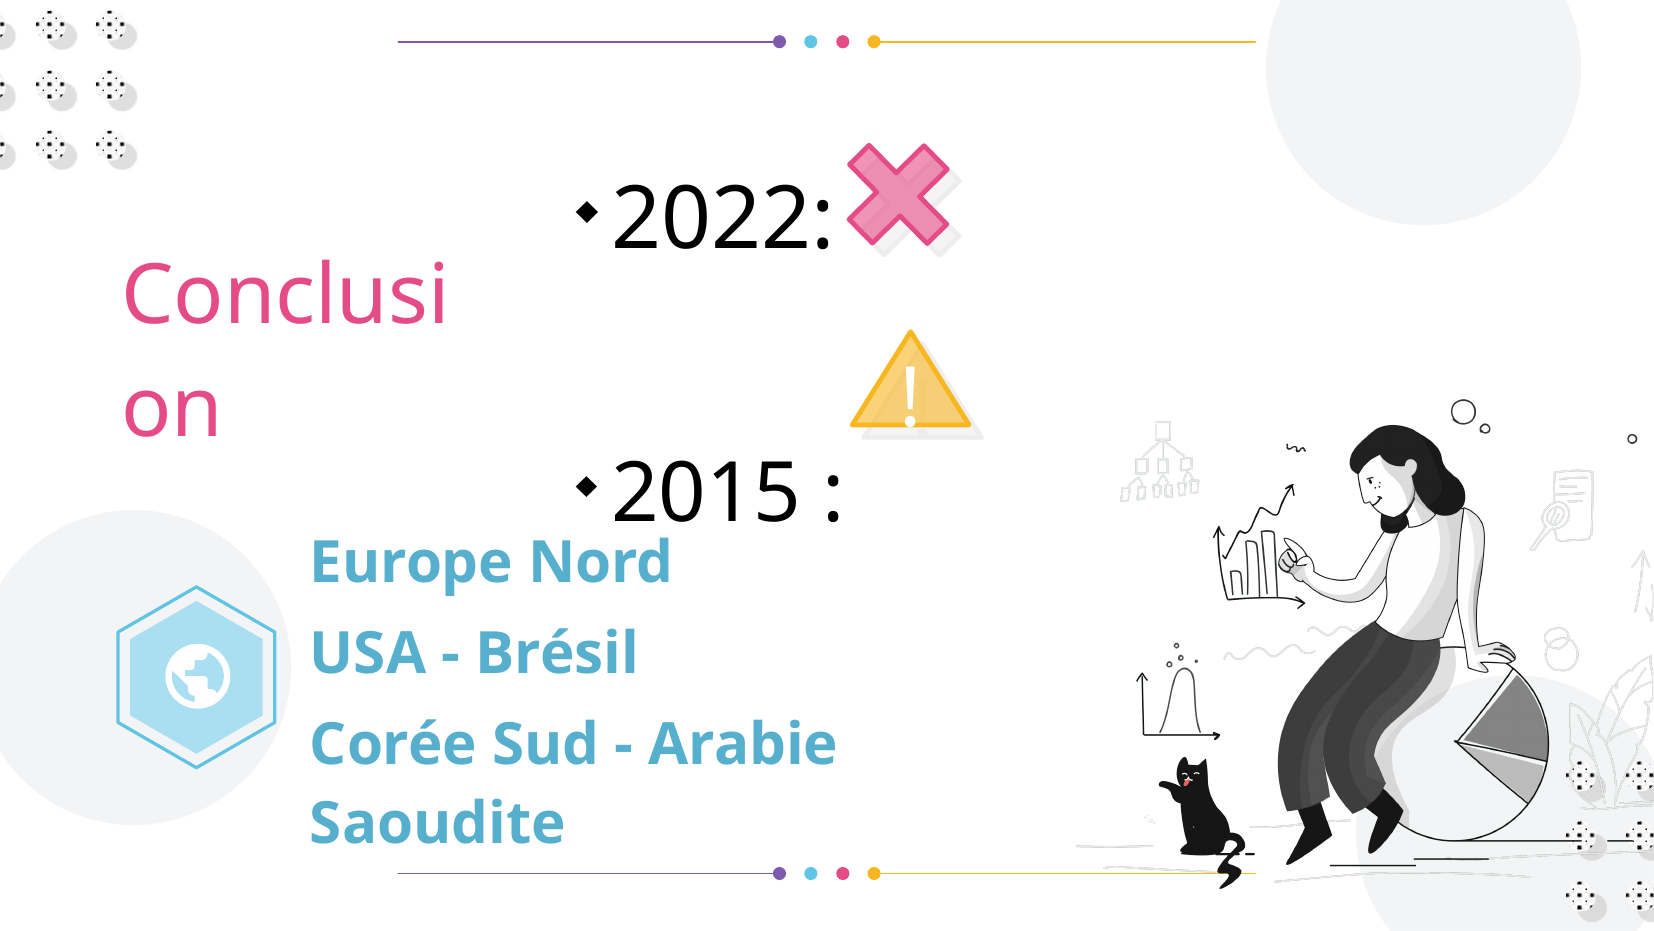

2022:
2015 :
Conclusion
!
Europe Nord
USA - Brésil
Corée Sud - Arabie Saoudite